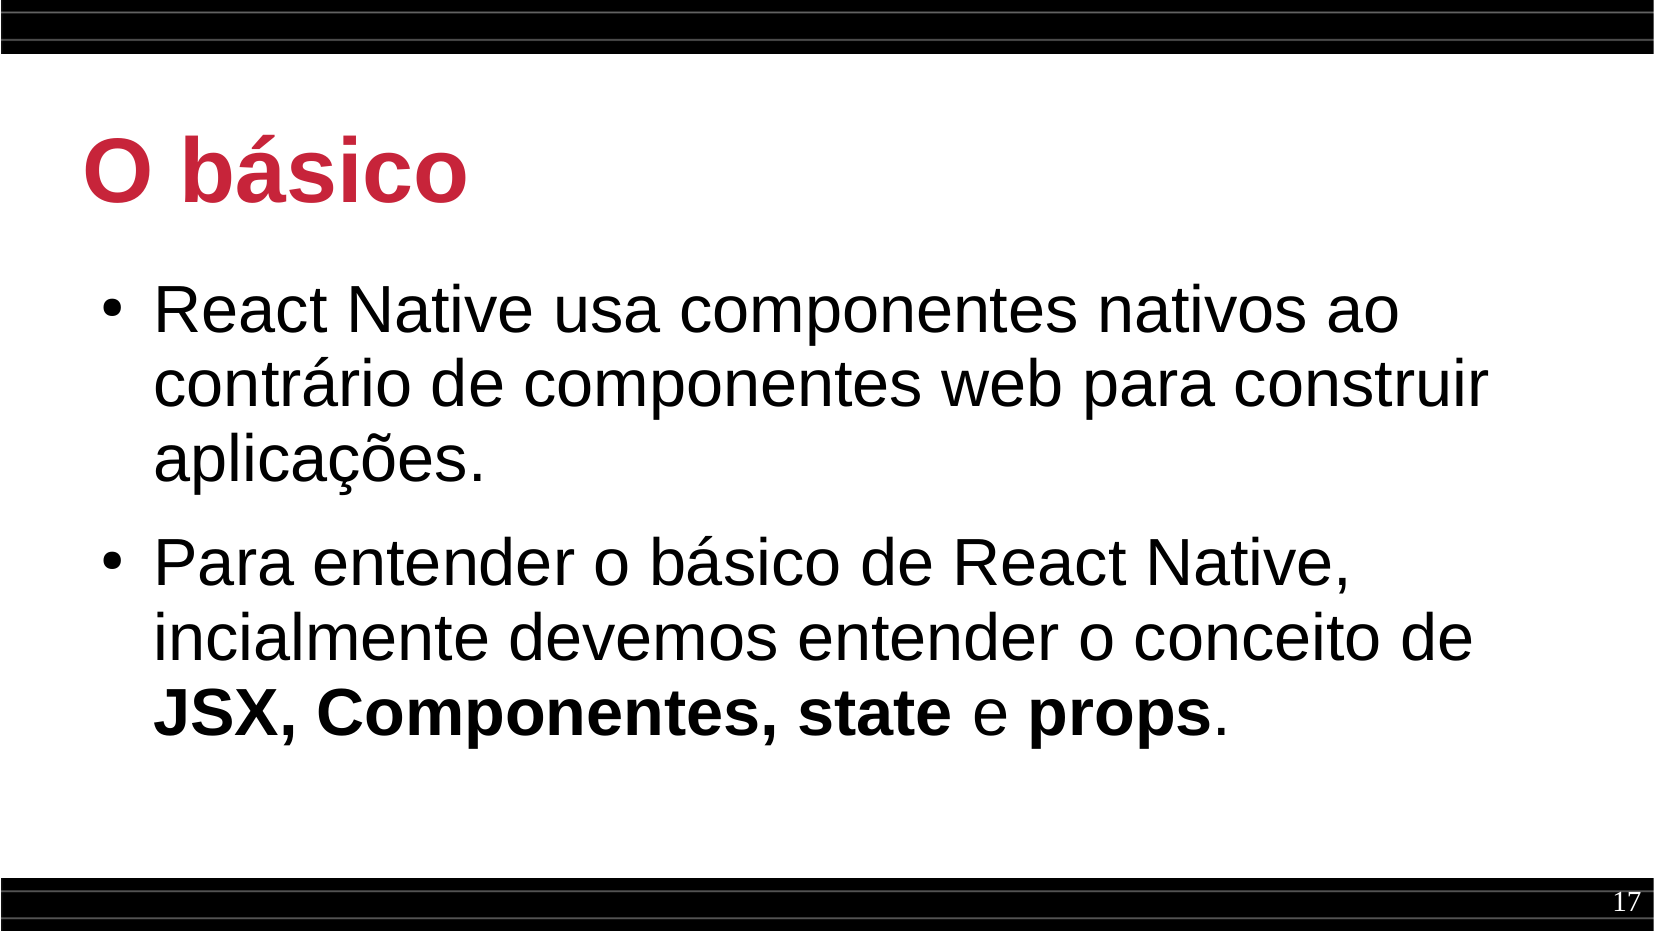

# O básico
React Native usa componentes nativos ao contrário de componentes web para construir aplicações.
Para entender o básico de React Native, incialmente devemos entender o conceito de JSX, Componentes, state e props.